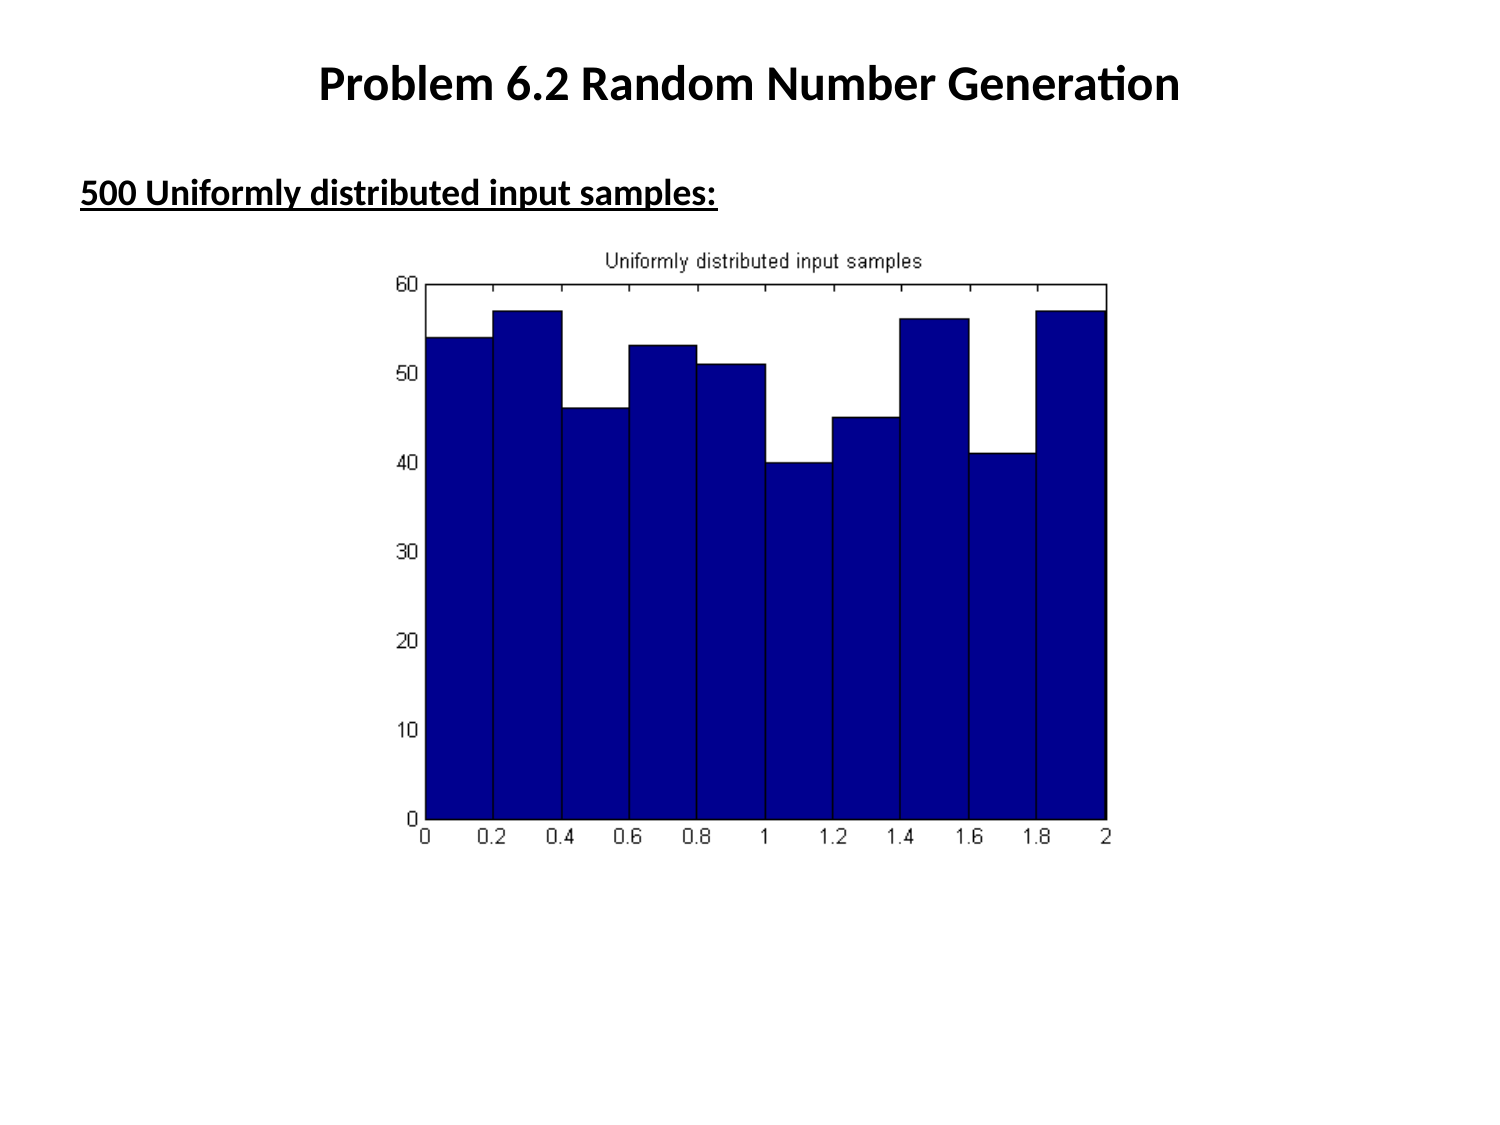

Problem 6.2 Random Number Generation
500 Uniformly distributed input samples: